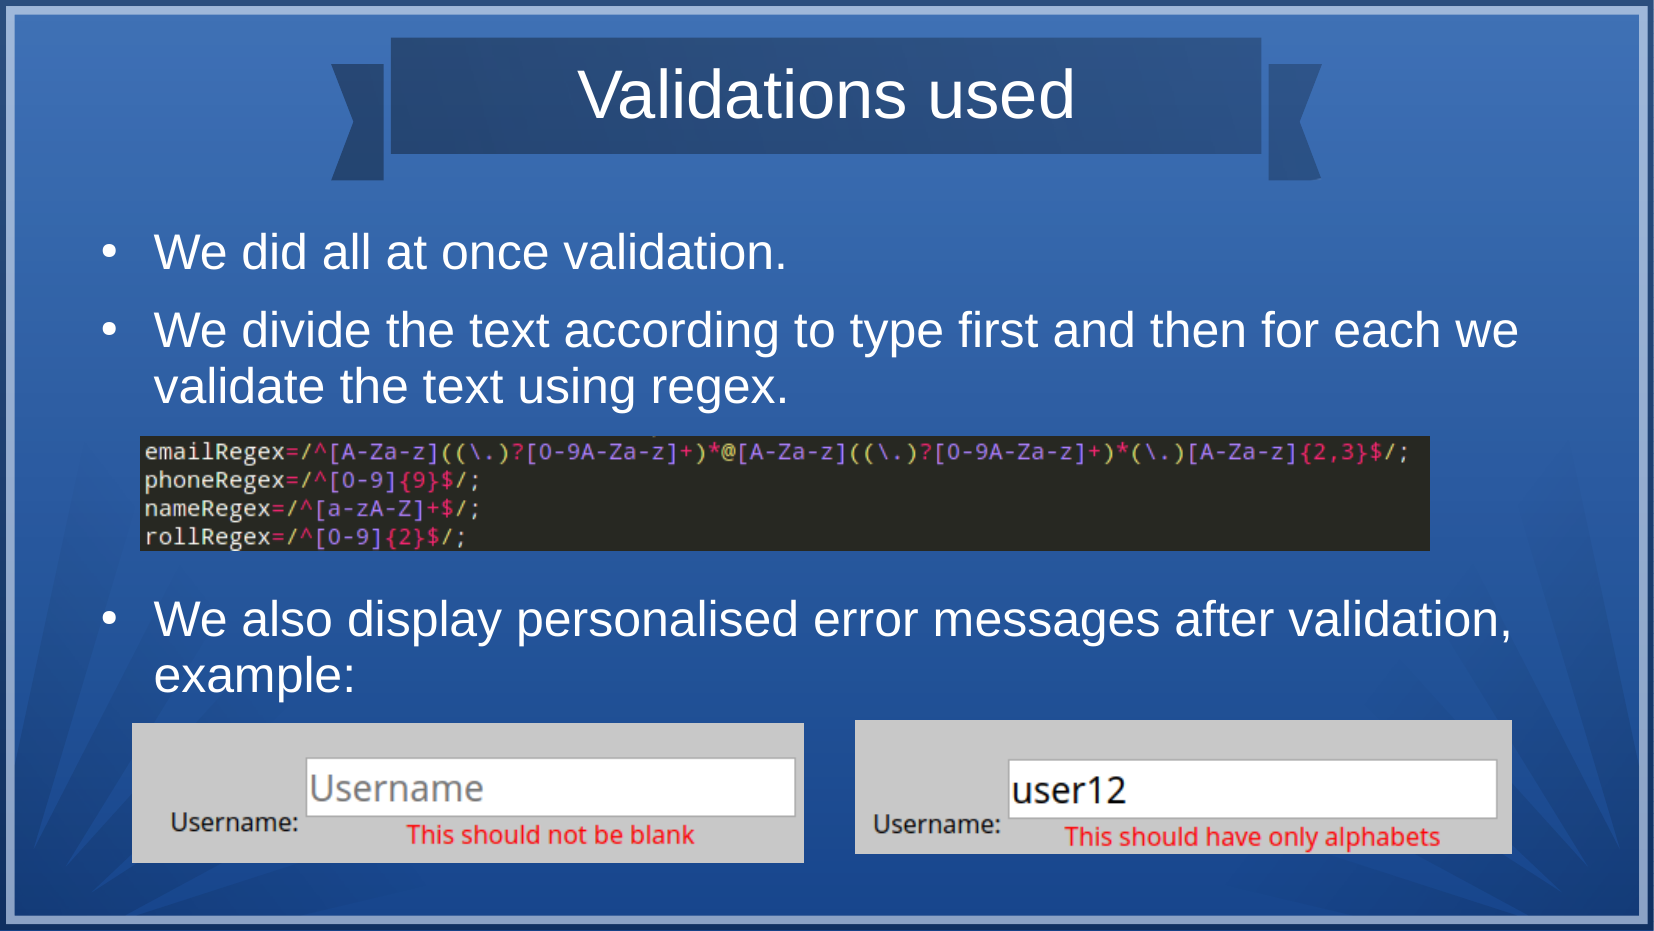

# Validations used
We did all at once validation.
We divide the text according to type first and then for each we validate the text using regex.
We also display personalised error messages after validation, example: